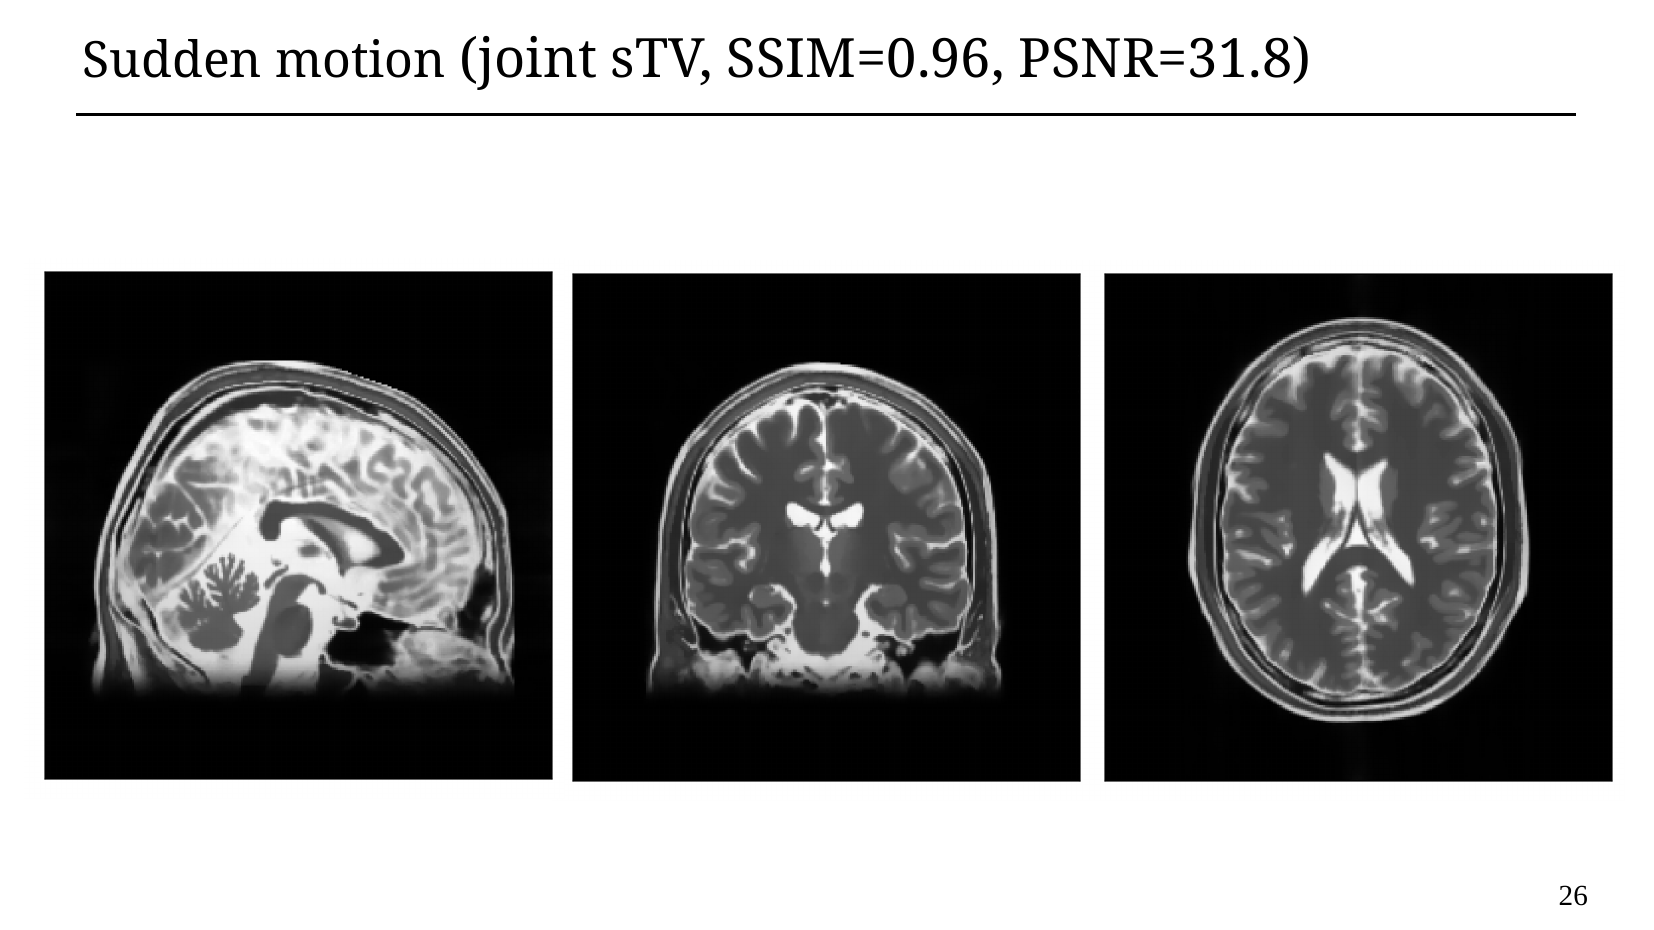

# Sudden motion (joint sTV, SSIM=0.96, PSNR=31.8)